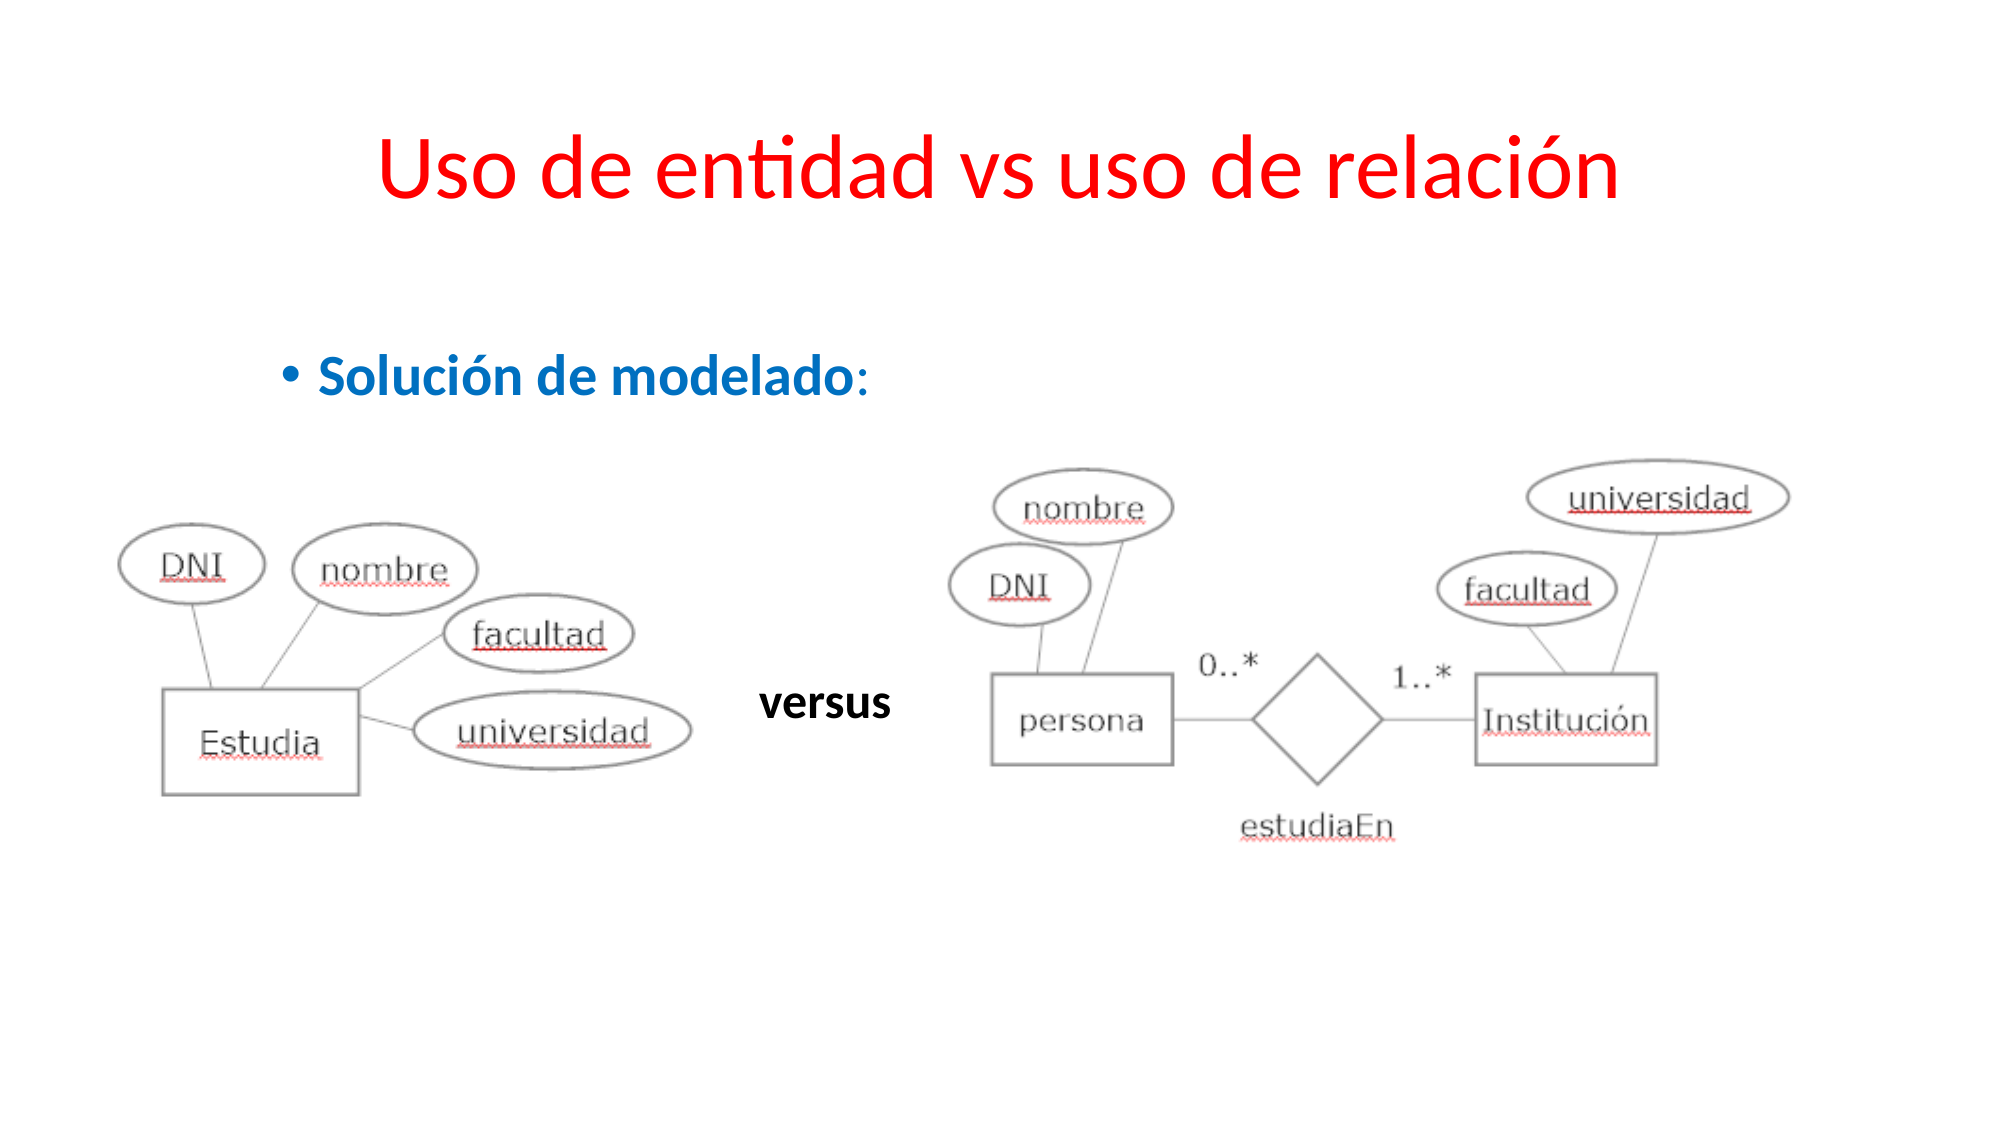

# Uso de entidad vs uso de relación
Solución de modelado:
versus